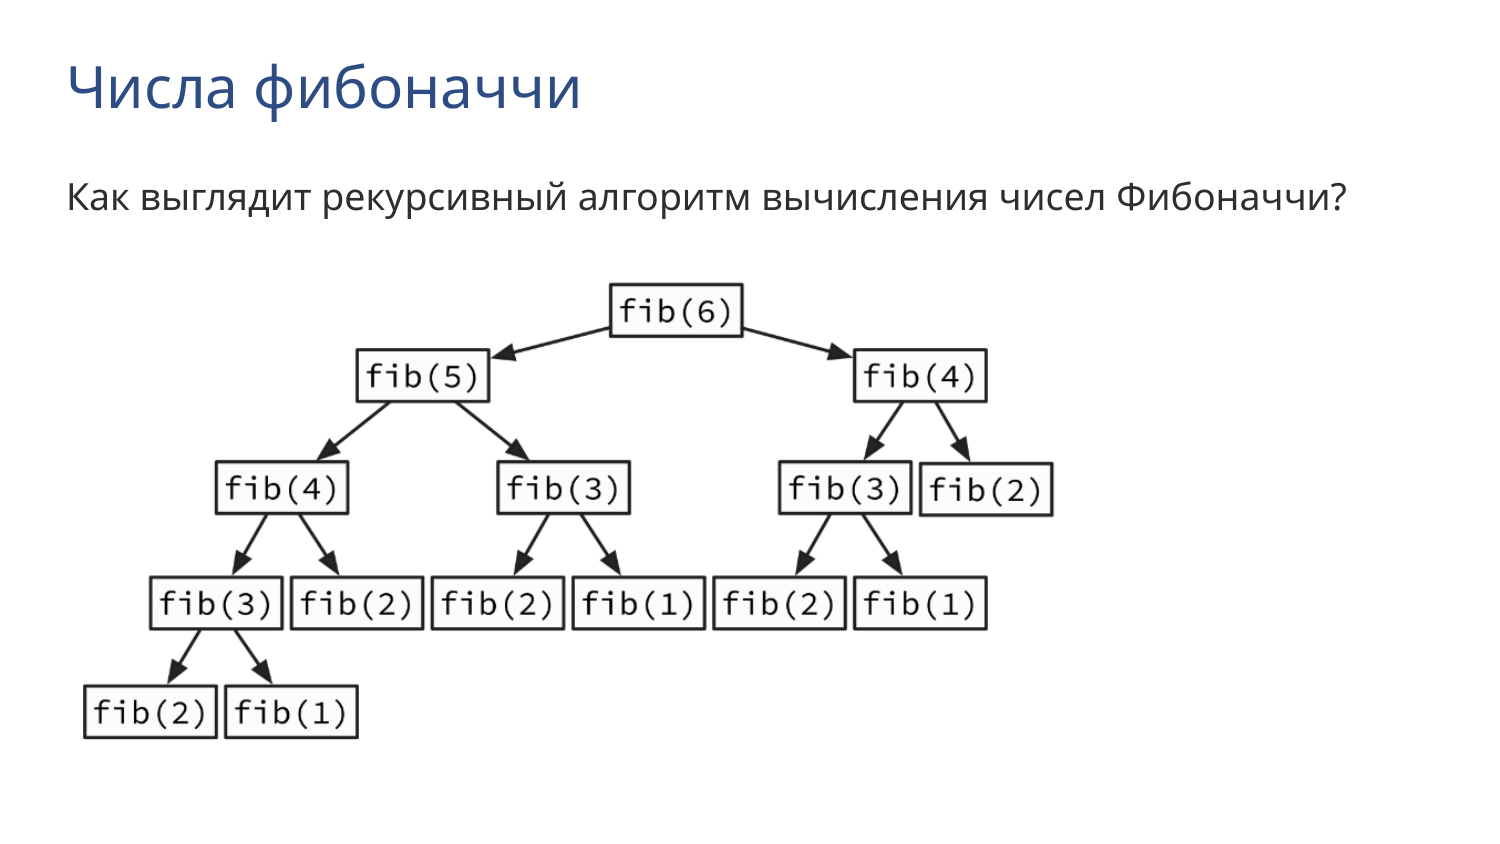

# Числа фибоначчи
Как выглядит рекурсивный алгоритм вычисления чисел Фибоначчи?